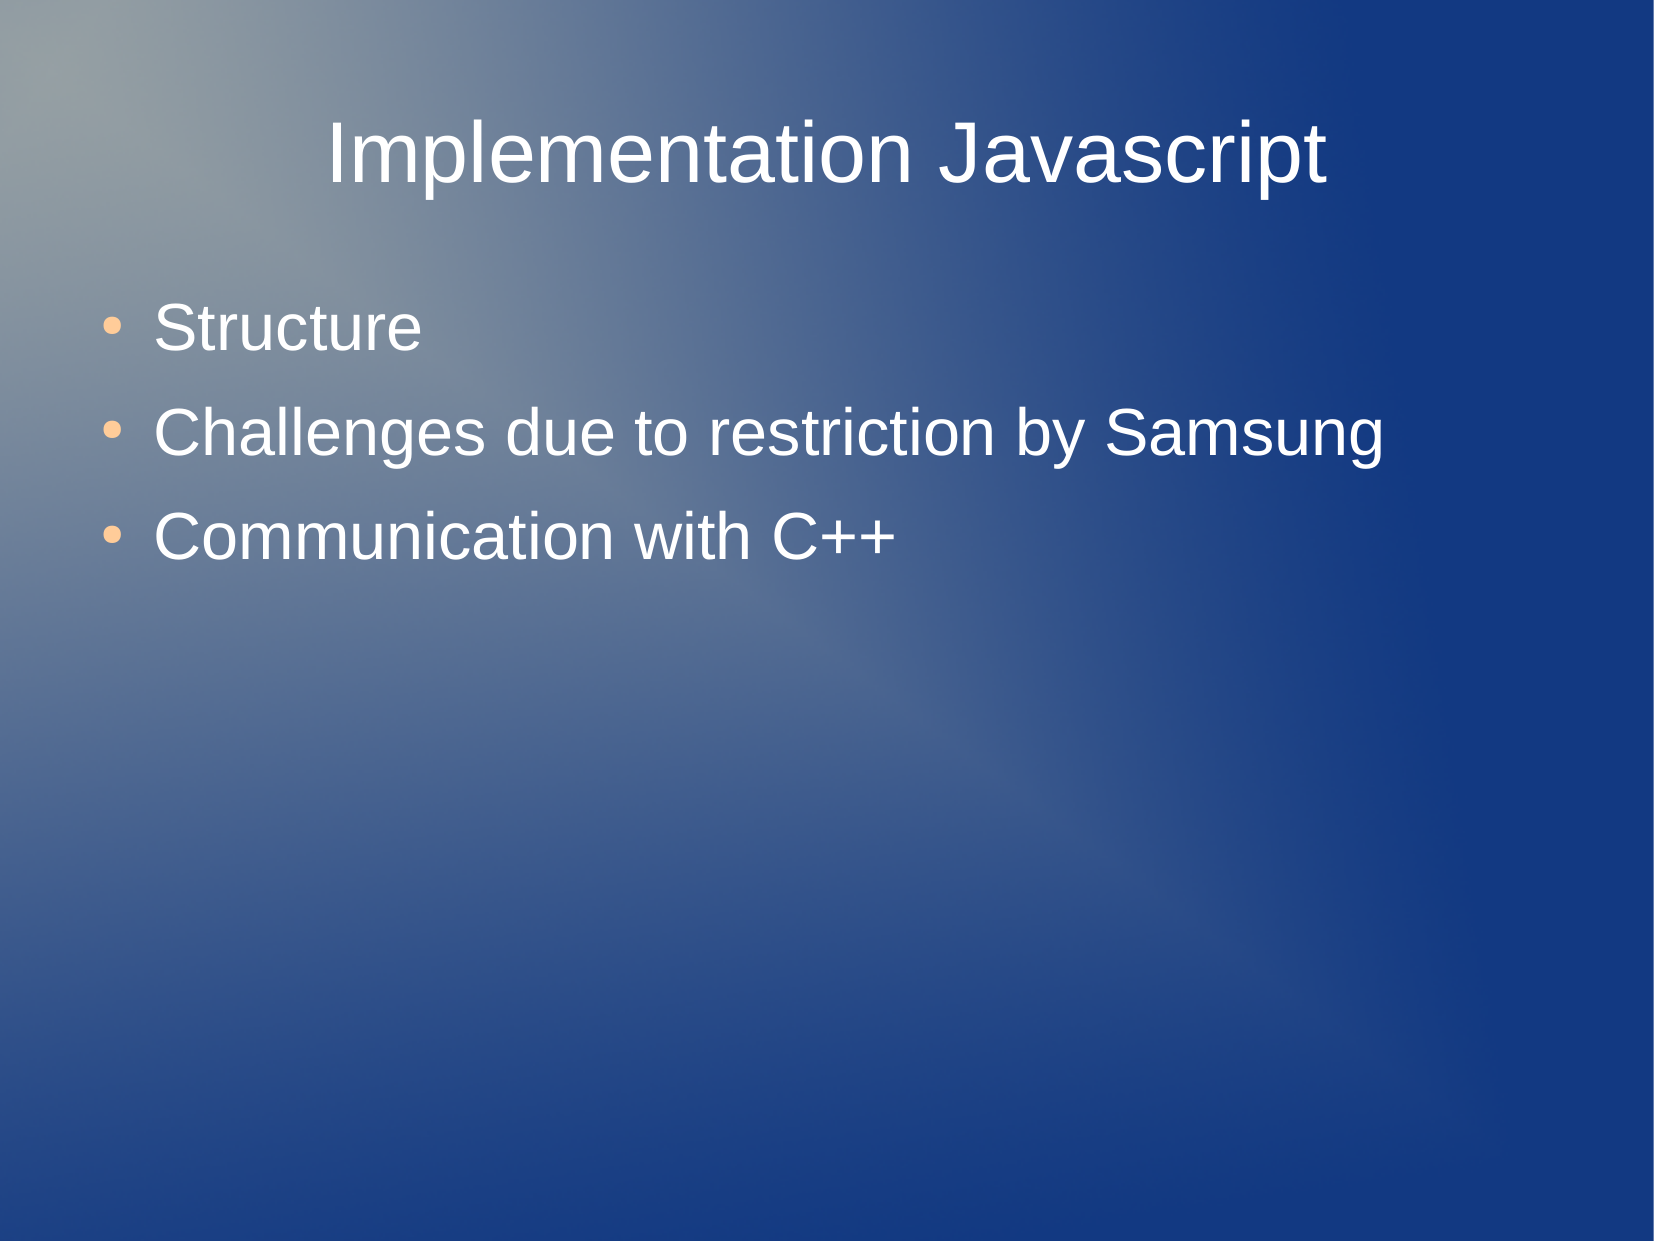

# Implementation Javascript
Structure
Challenges due to restriction by Samsung
Communication with C++